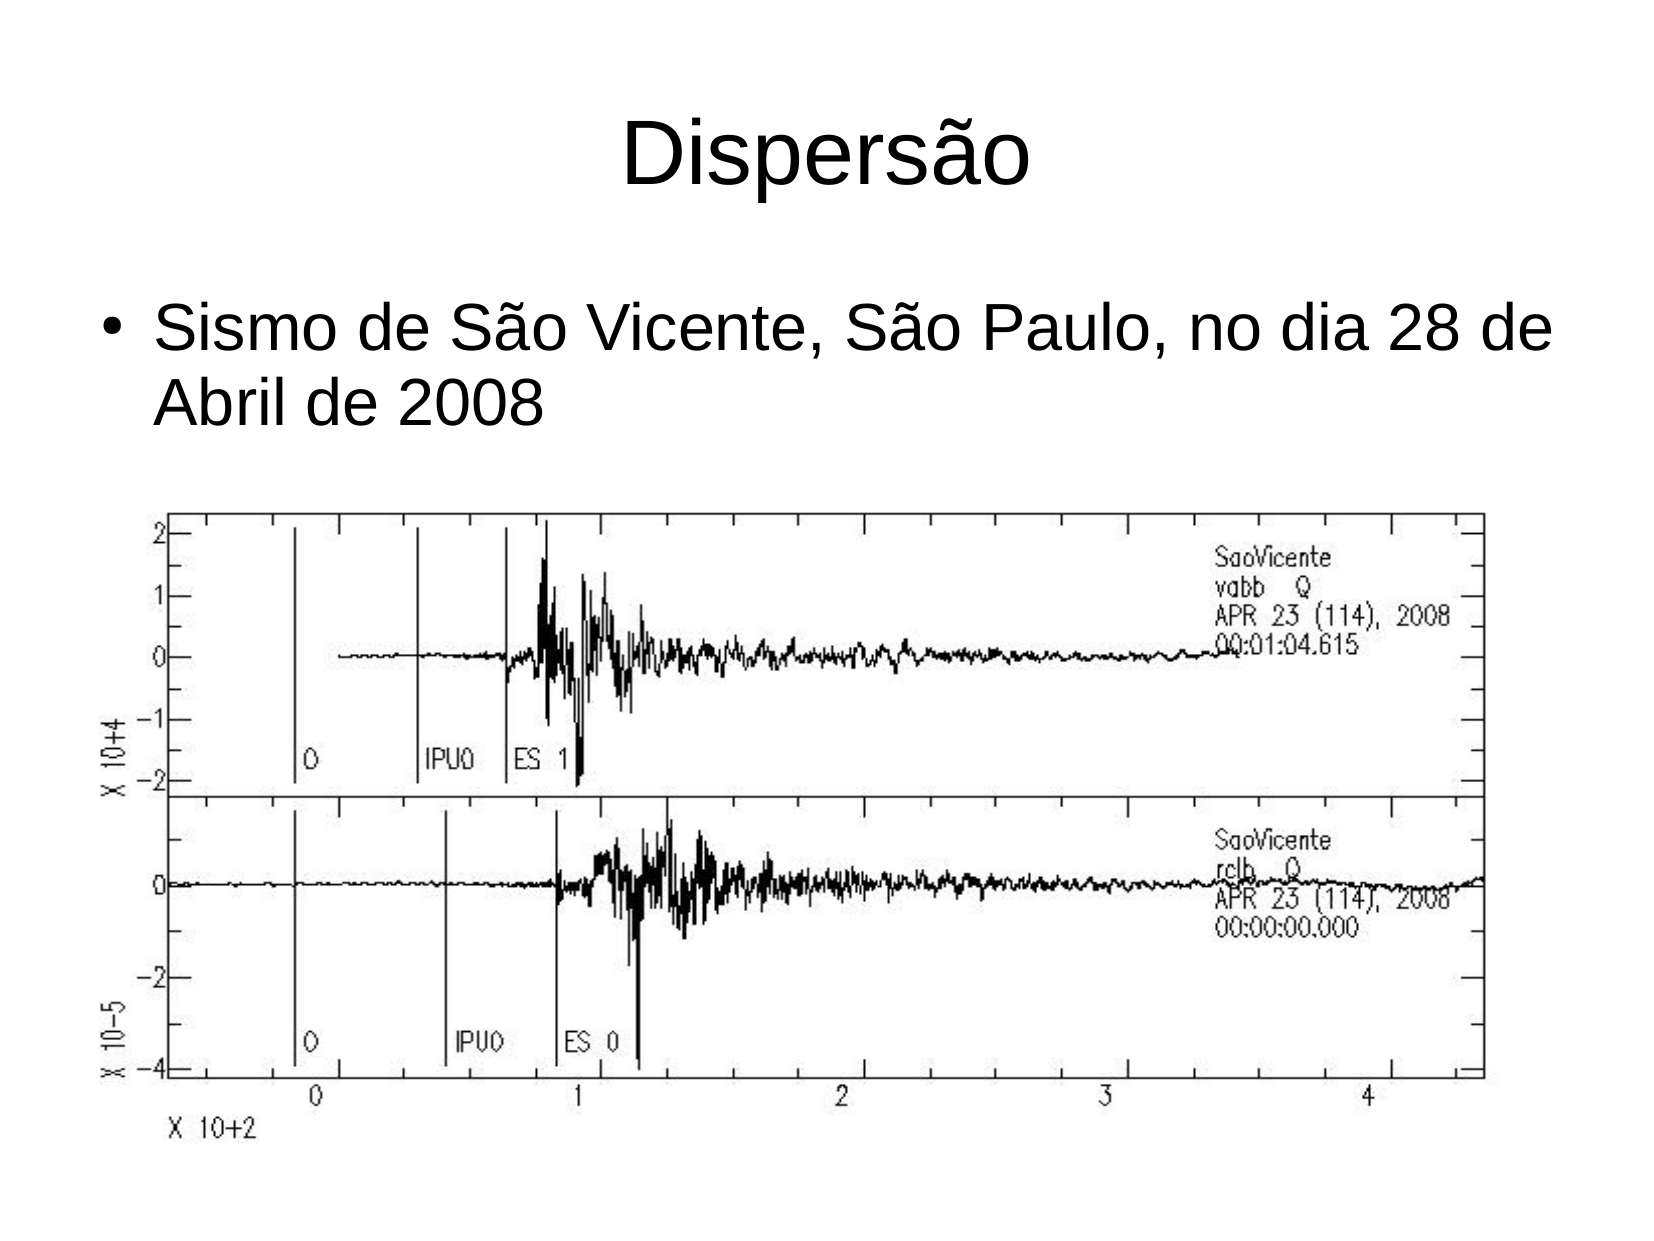

# Dispersão
Sismo de São Vicente, São Paulo, no dia 28 de Abril de 2008